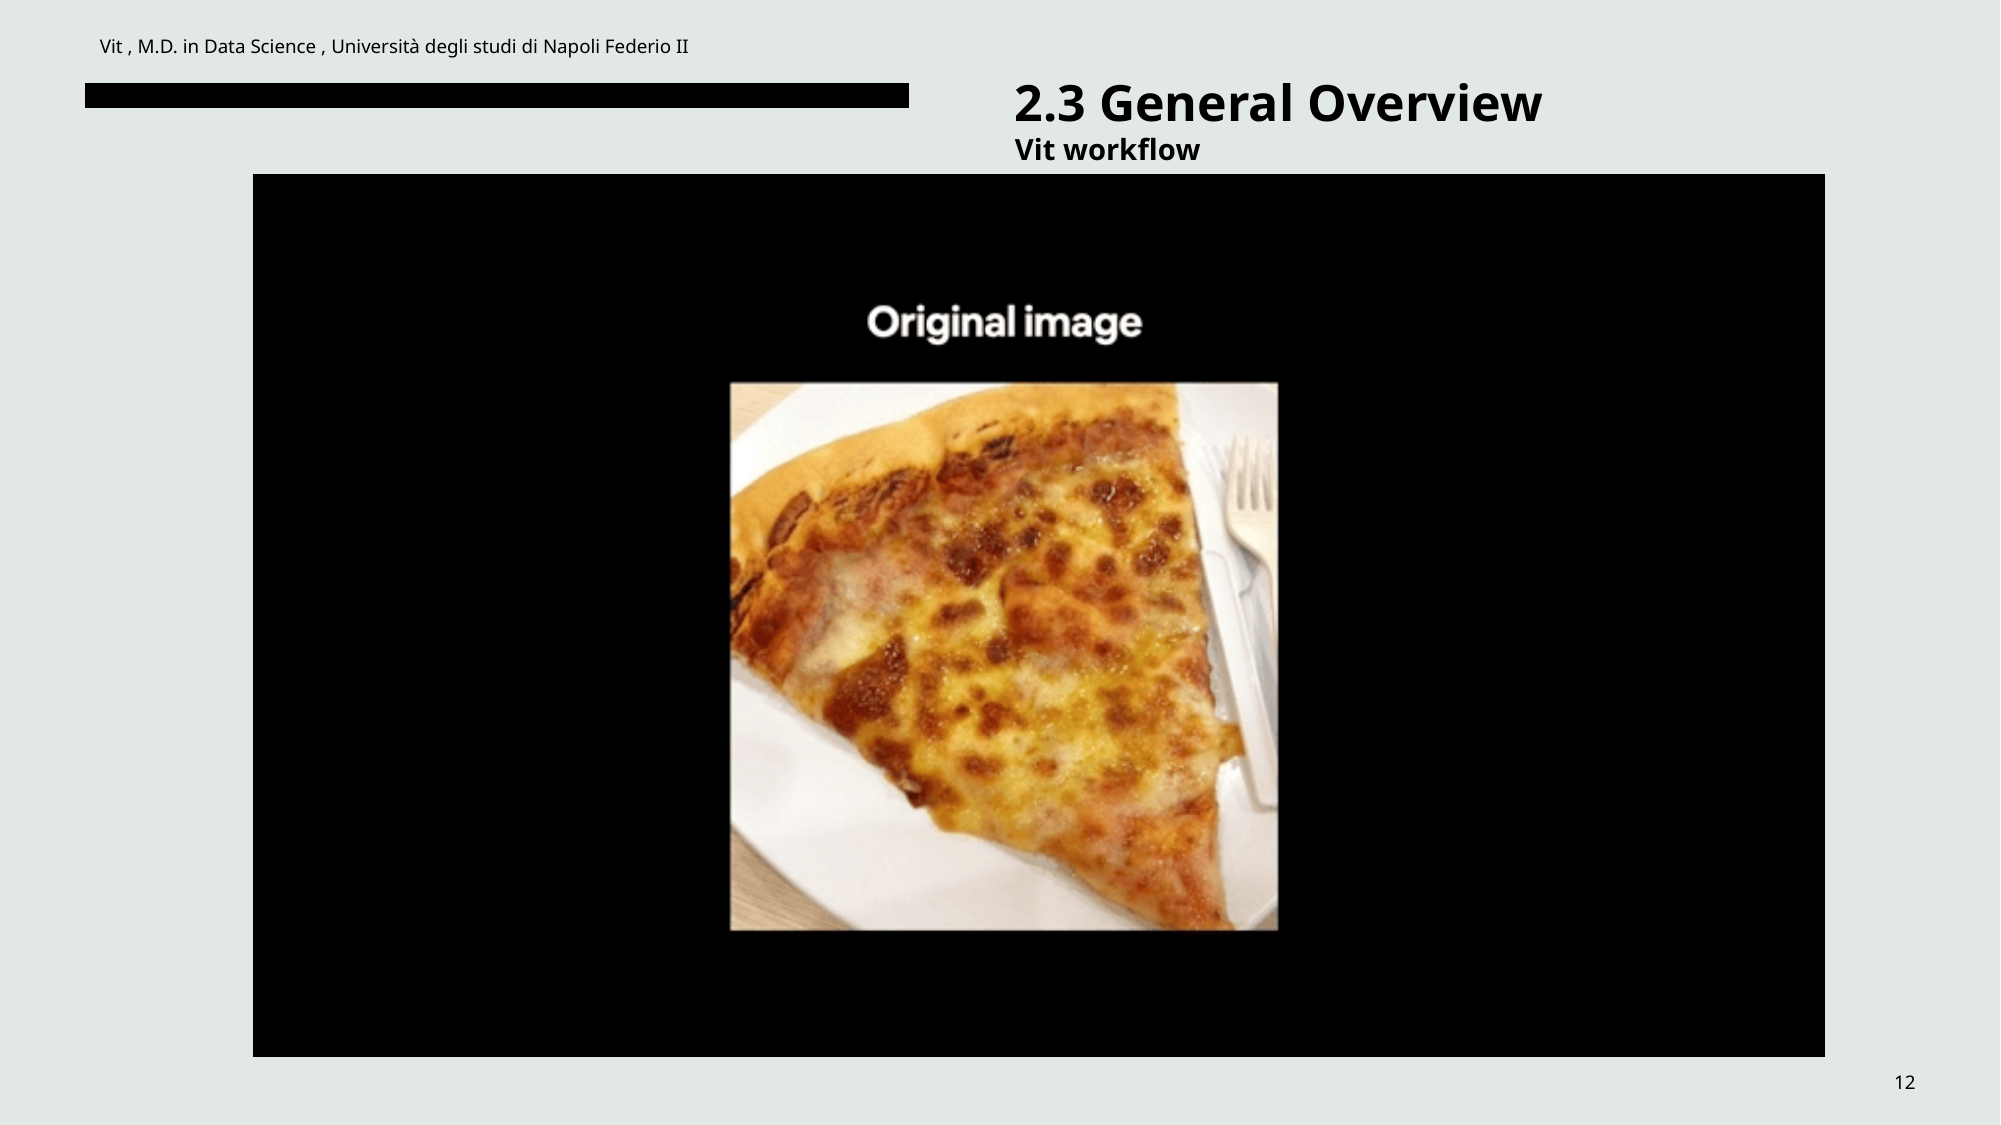

Vit , M.D. in Data Science , Università degli studi di Napoli Federio II
2.3 General Overview
Vit workflow